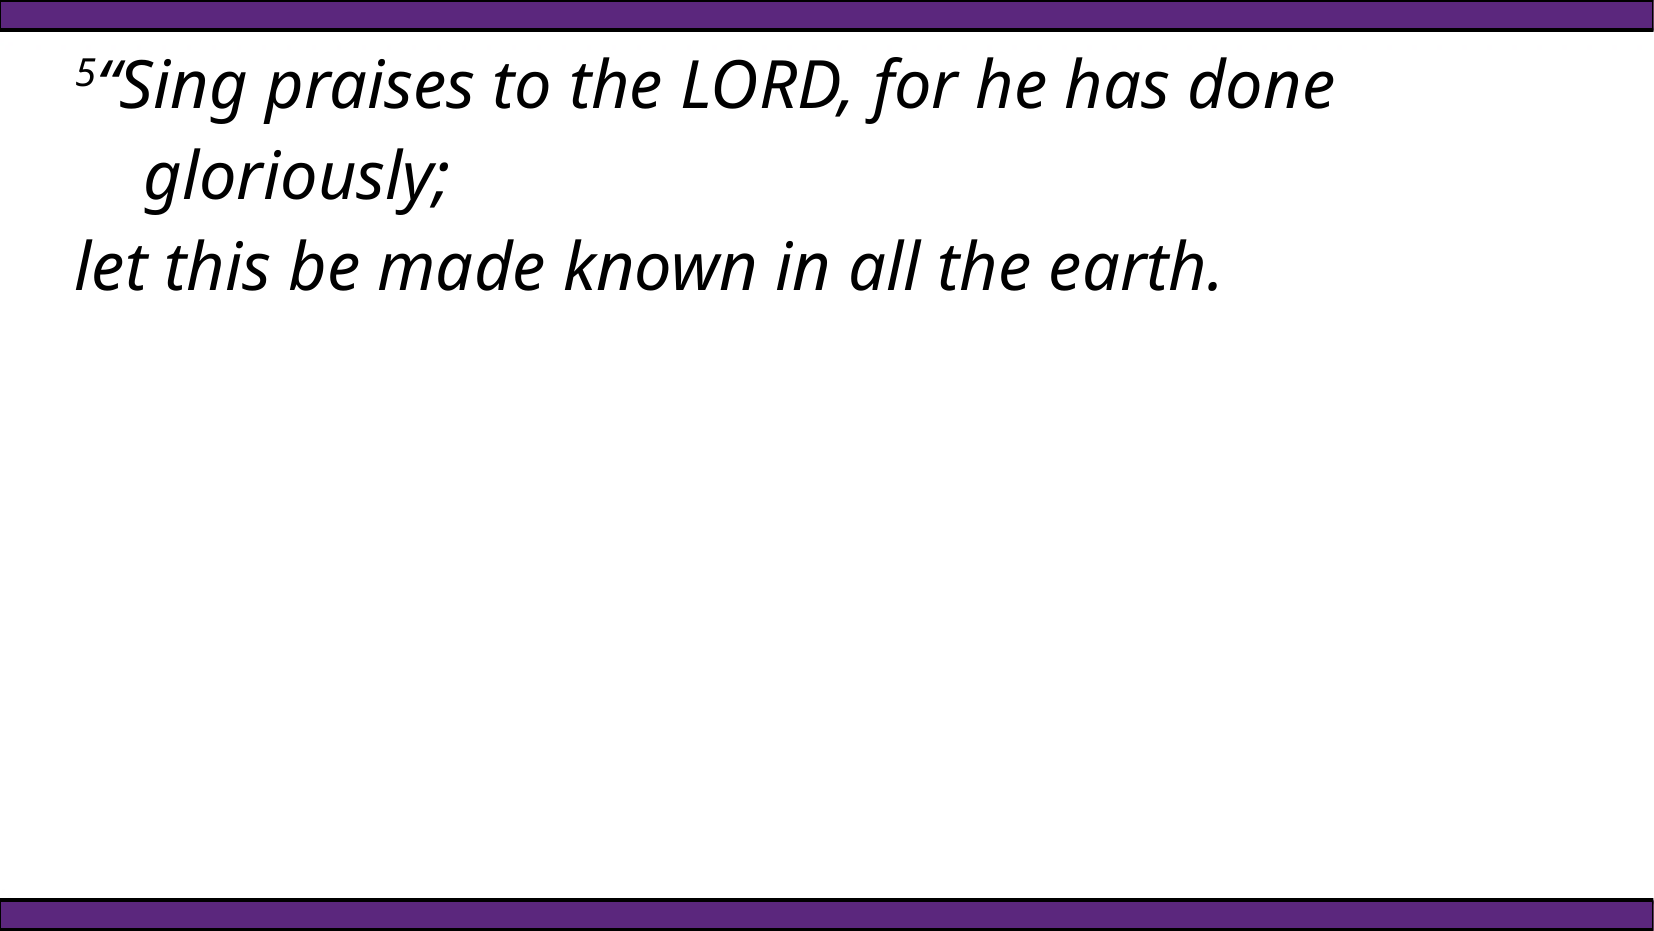

5“Sing praises to the LORD, for he has done
 gloriously;
let this be made known in all the earth.